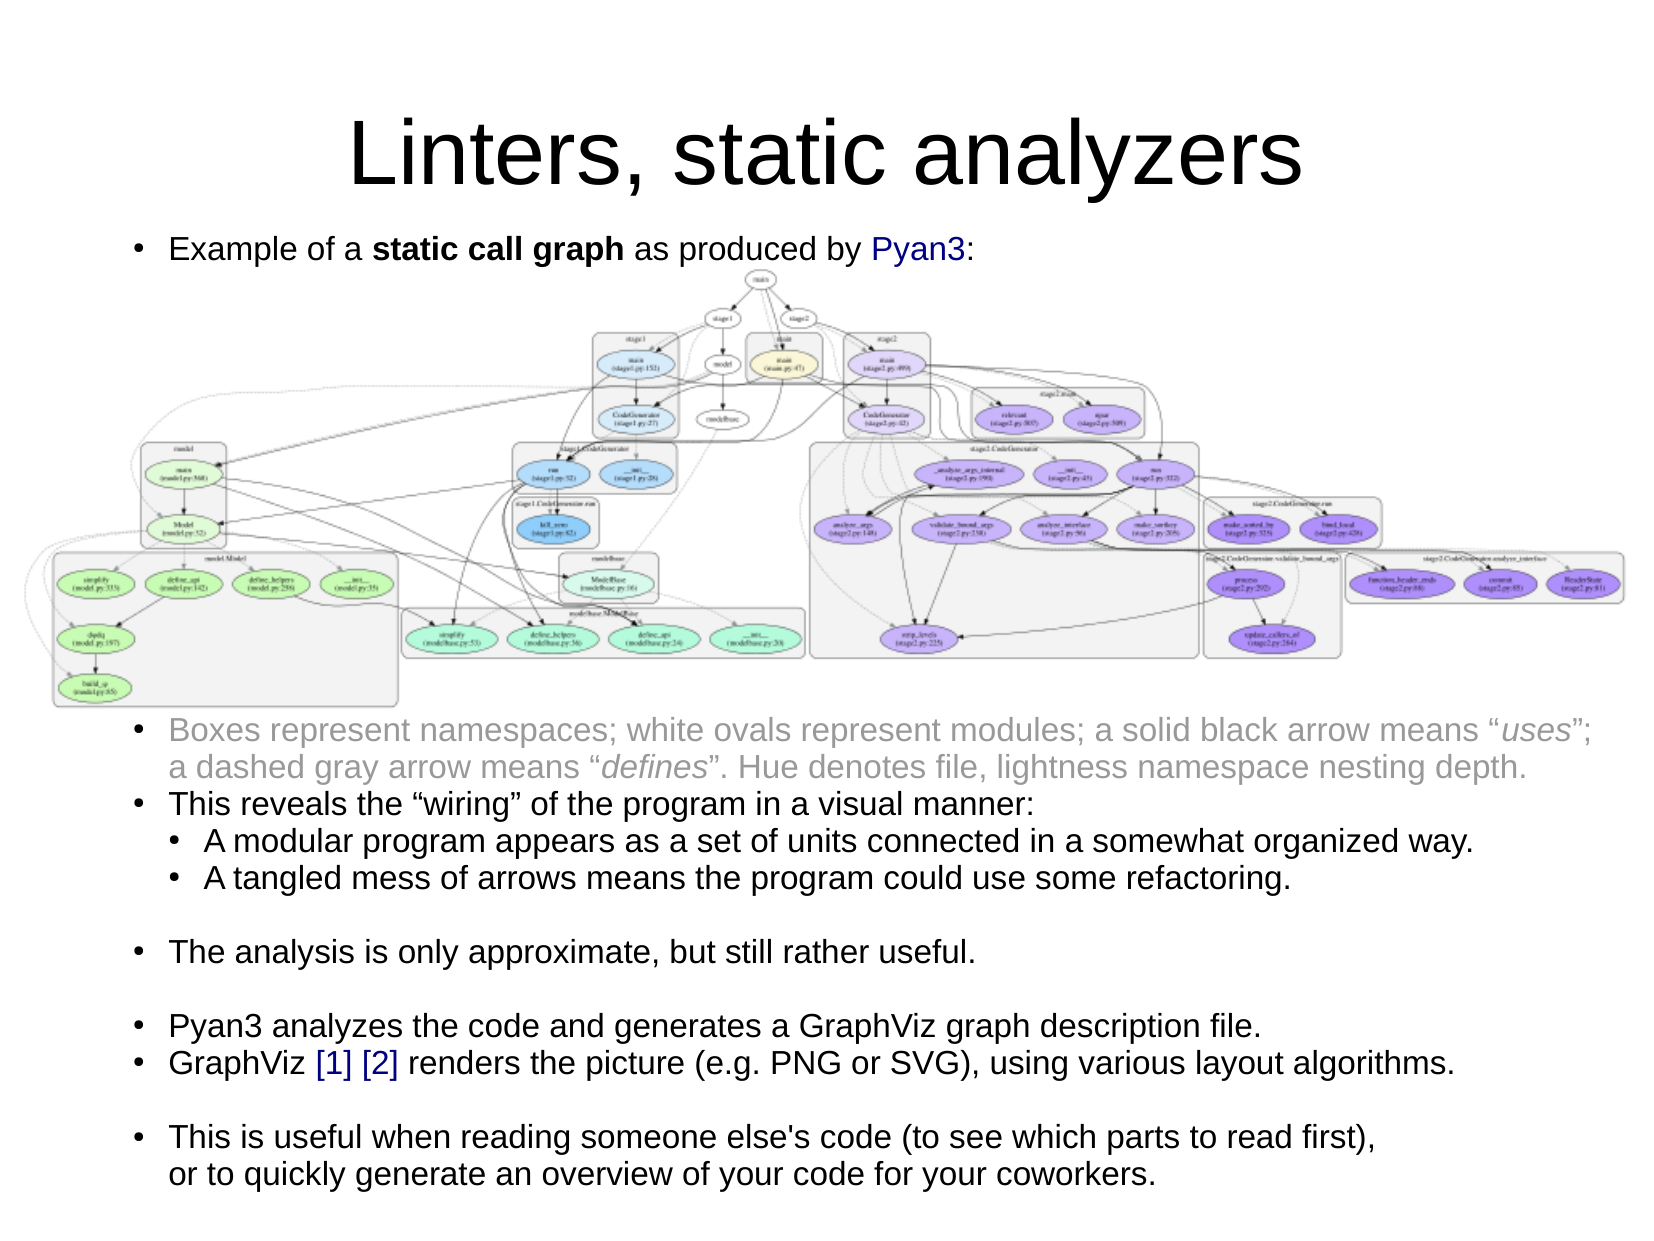

# Linters, static analyzers
Example of a static call graph as produced by Pyan3:
Boxes represent namespaces; white ovals represent modules; a solid black arrow means “uses”; a dashed gray arrow means “defines”. Hue denotes file, lightness namespace nesting depth.
This reveals the “wiring” of the program in a visual manner:
A modular program appears as a set of units connected in a somewhat organized way.
A tangled mess of arrows means the program could use some refactoring.
The analysis is only approximate, but still rather useful.
Pyan3 analyzes the code and generates a GraphViz graph description file.
GraphViz [1] [2] renders the picture (e.g. PNG or SVG), using various layout algorithms.
This is useful when reading someone else's code (to see which parts to read first),
or to quickly generate an overview of your code for your coworkers.